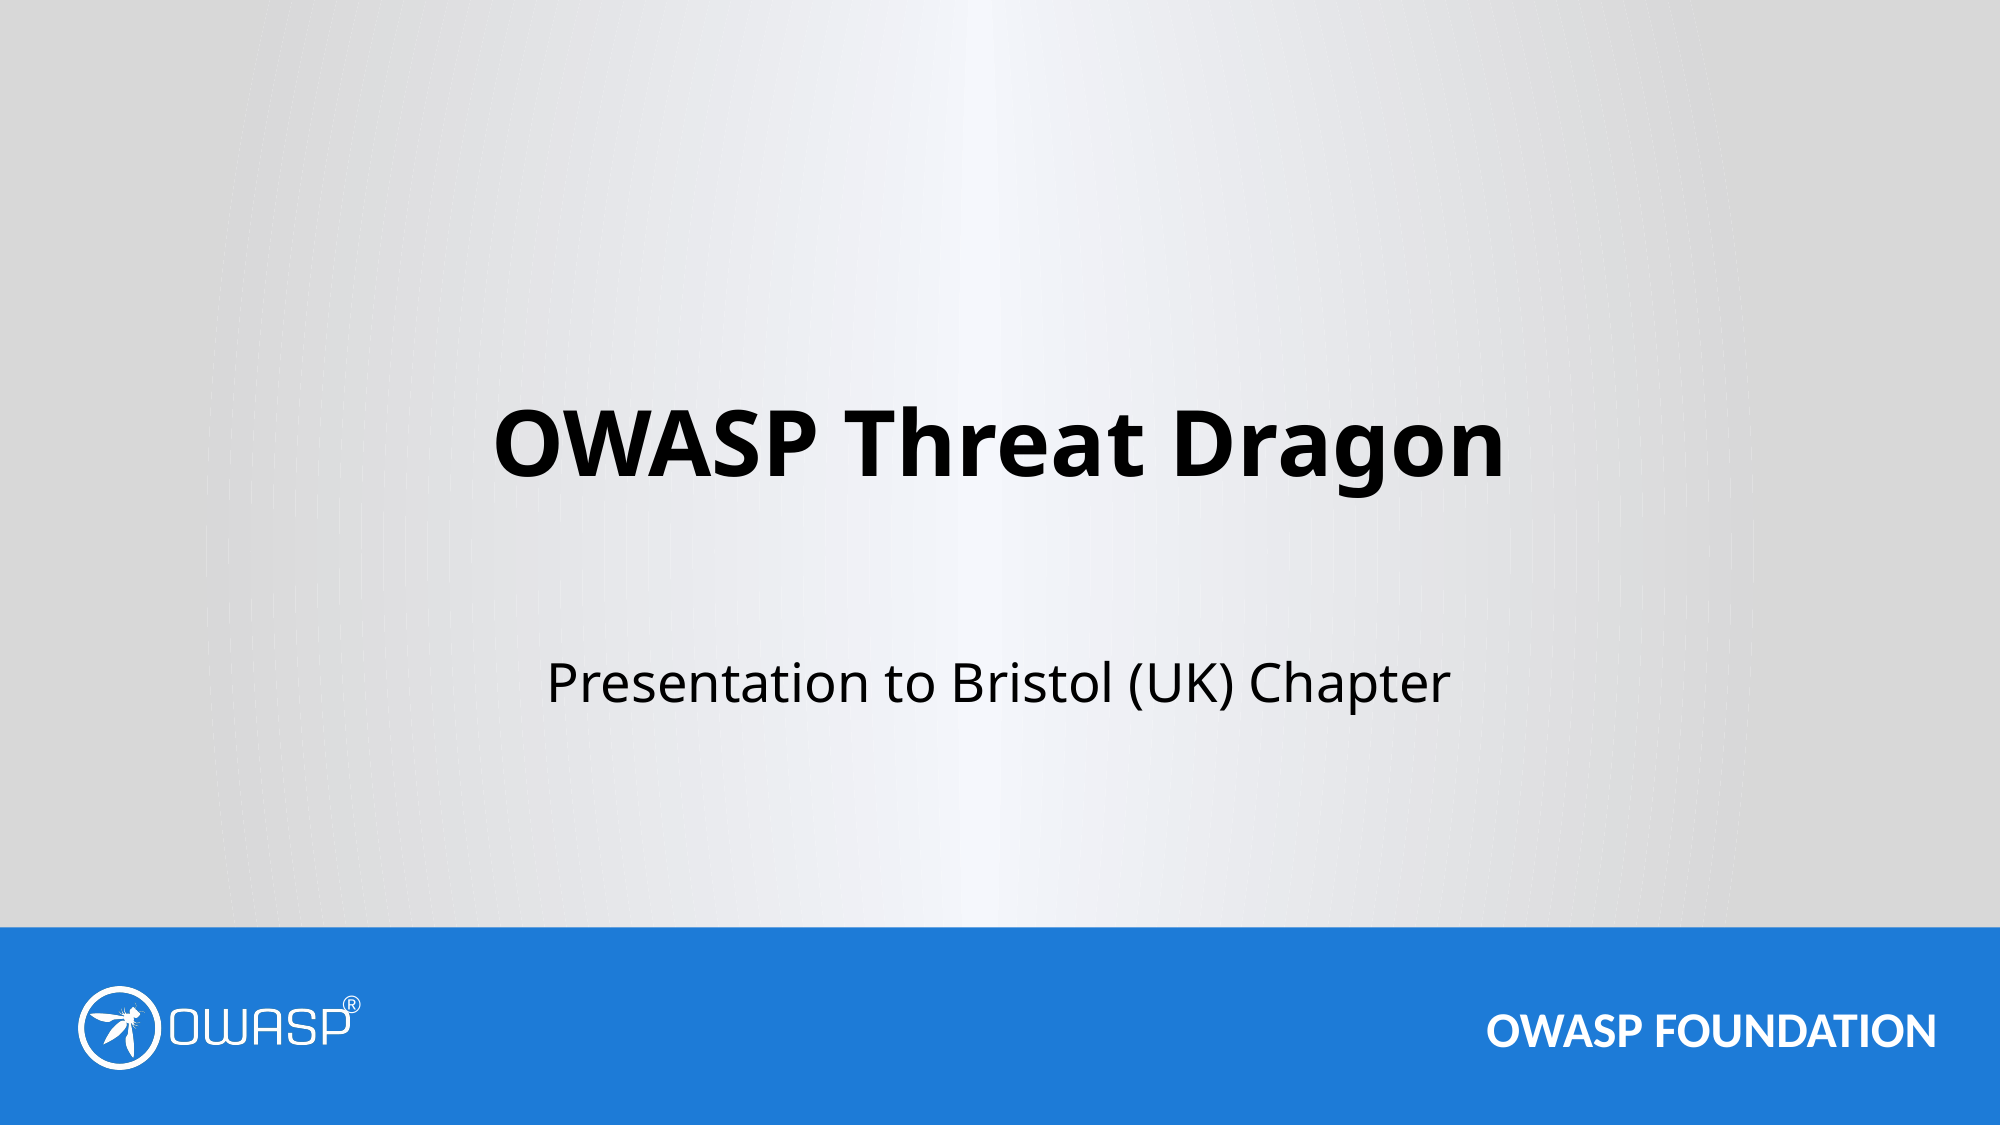

# OWASP Threat Dragon
Presentation to Bristol (UK) Chapter